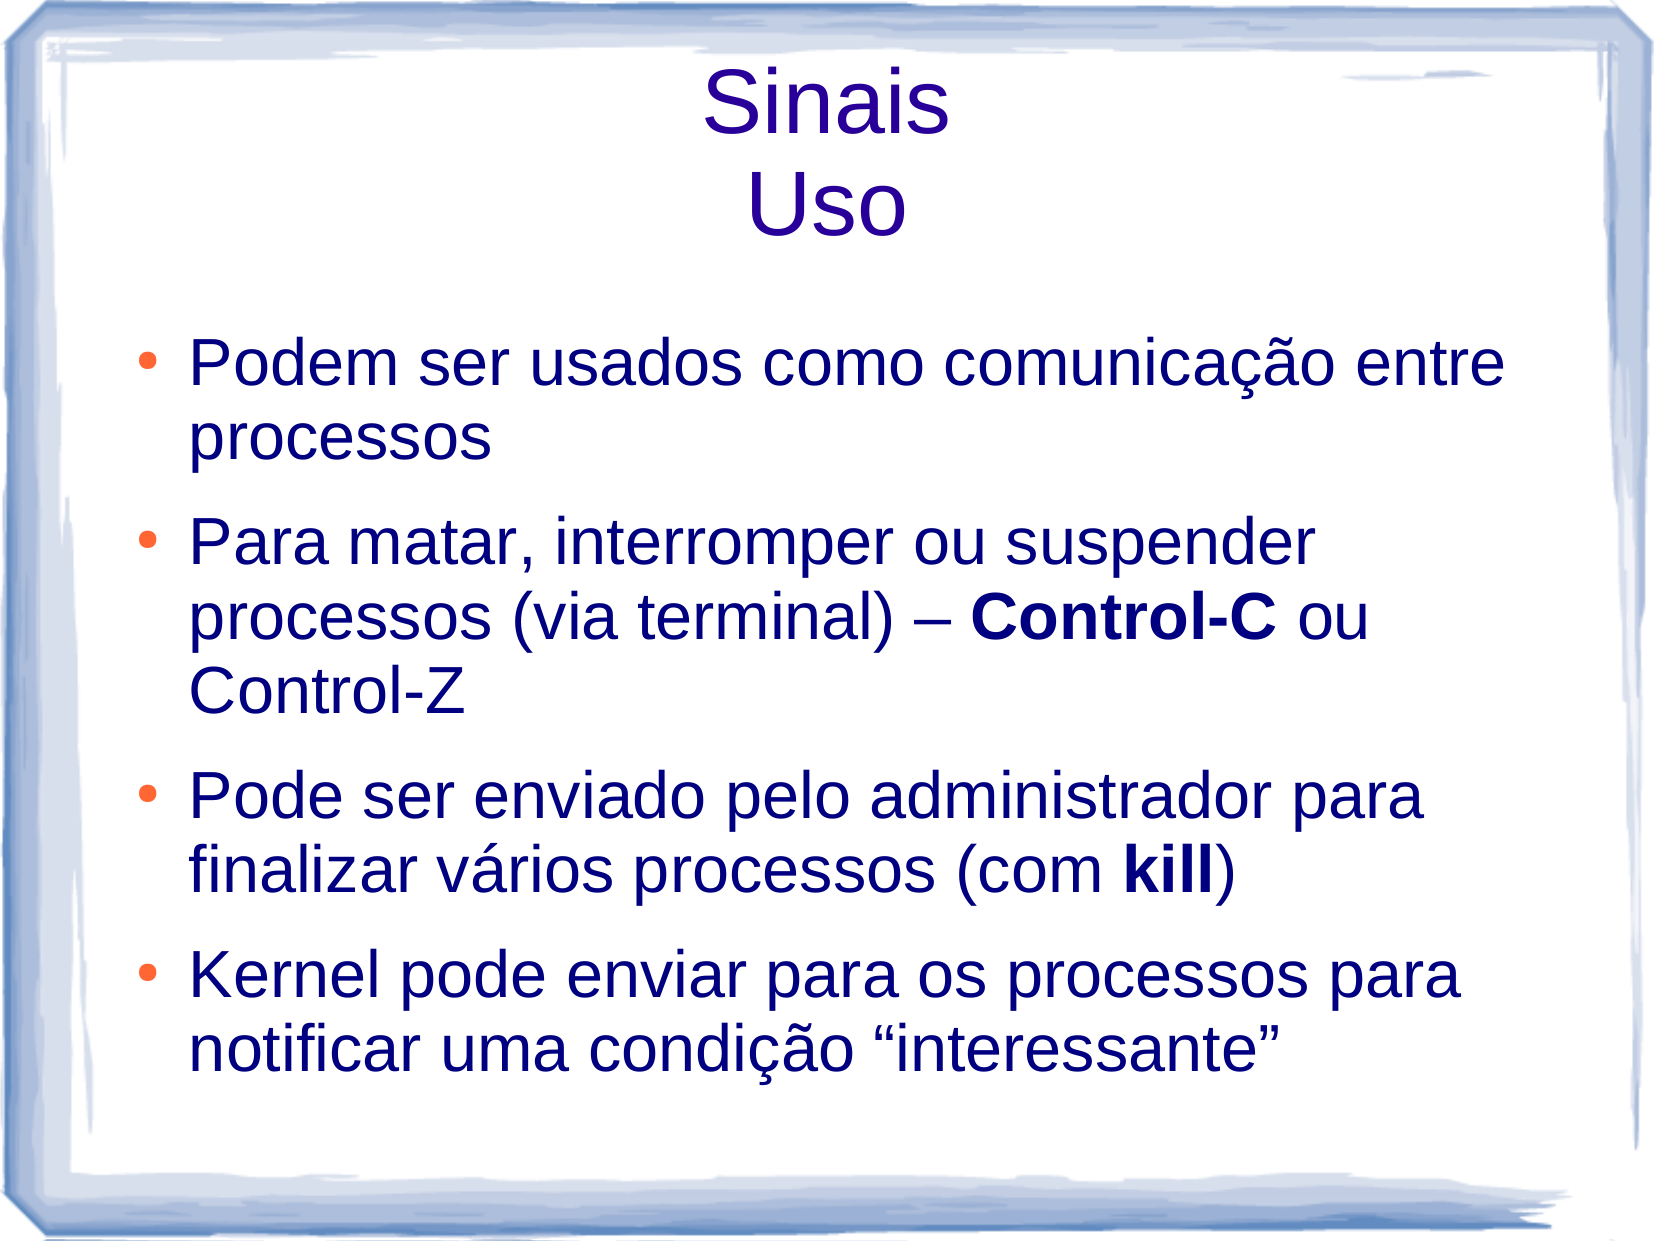

# Sinais Uso
Podem ser usados como comunicação entre processos
Para matar, interromper ou suspender processos (via terminal) – Control-C ou Control-Z
Pode ser enviado pelo administrador para finalizar vários processos (com kill)
Kernel pode enviar para os processos para notificar uma condição “interessante”